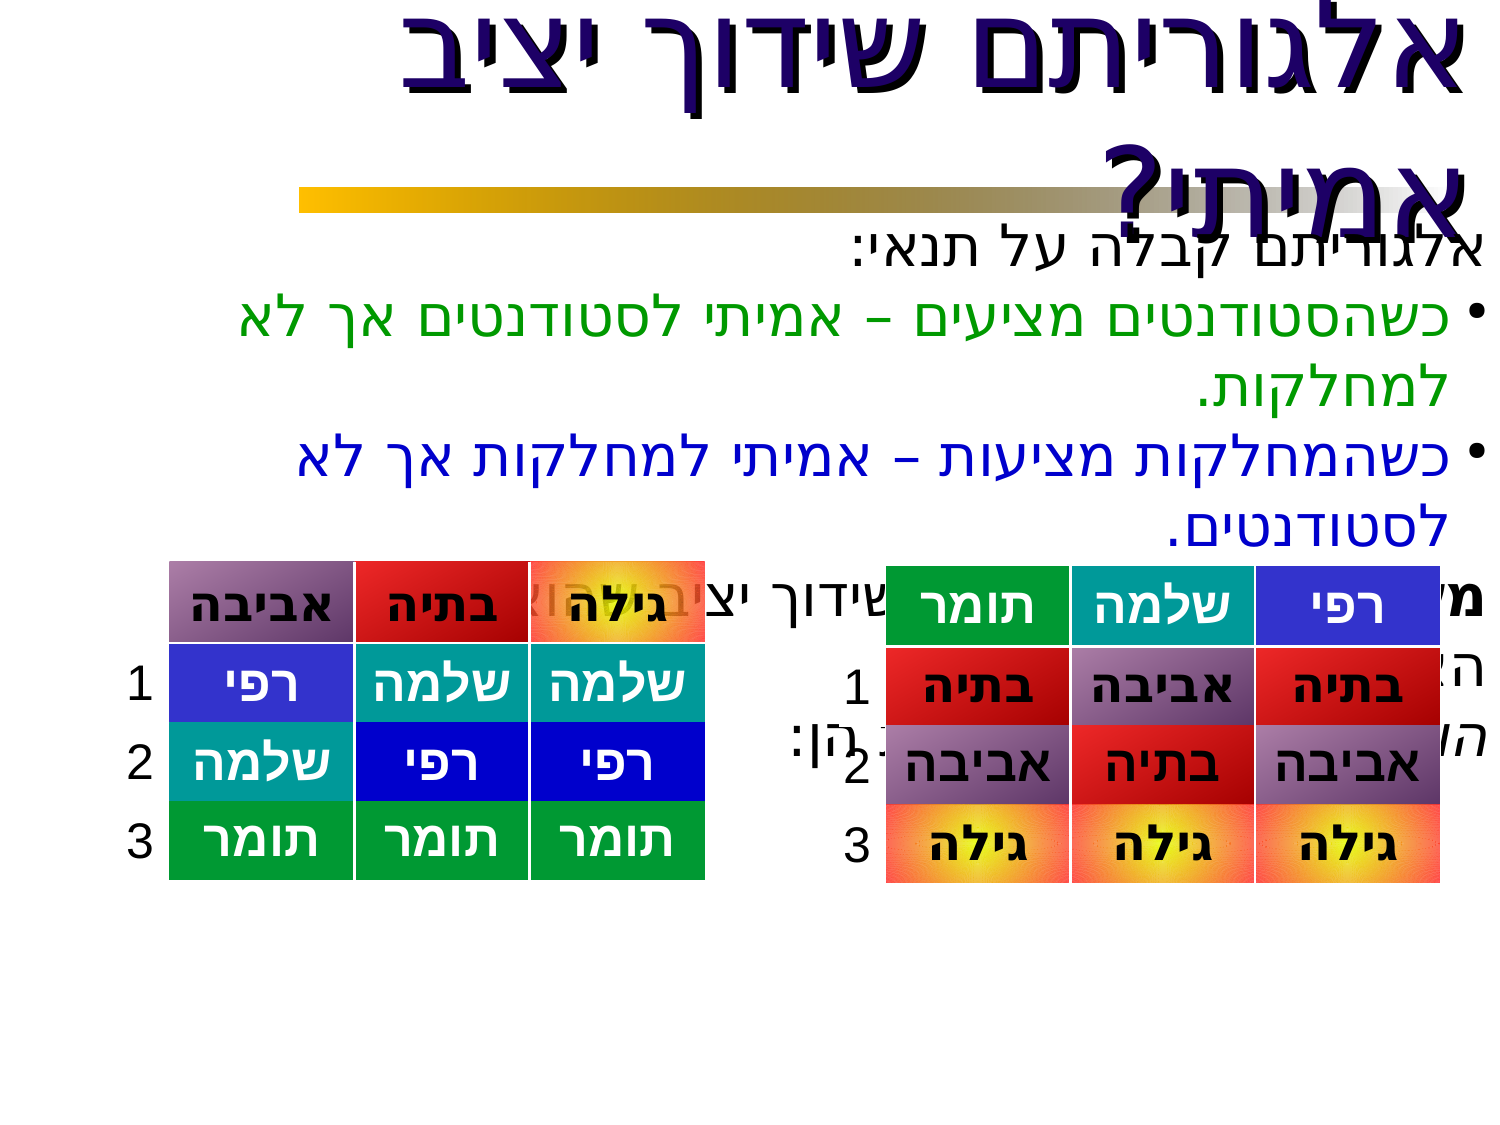

# אלגוריתם שידוך יציב אמיתי?
אלגוריתם קבלה על תנאי:
כשהסטודנטים מציעים – אמיתי לסטודנטים אך לא למחלקות.
כשהמחלקות מציעות – אמיתי למחלקות אך לא לסטודנטים.
משפט. לא קיים אלג' לשידוך יציב שהוא אמיתי לשני הצדדים!
הוכחה. נניח שההעדפות הן:
בכל שידוך יציב, גילה ותומר משודכים. לכן יש 2 שידוכים יציבים.
אם האלג' בוחר ר-ב ש-א, אז אביבה יכולה להרויח מ: ר>ת>ש.
אם האלג' בוחר ר-א ש-ב, אז רפי יכול להרויח מ: ב>ג>א.
| גילה | בתיה | אביבה | |
| --- | --- | --- | --- |
| שלמה | שלמה | רפי | 1 |
| רפי | רפי | שלמה | 2 |
| | | | 3 |
| תומר | תומר | תומר | |
| רפי | שלמה | תומר | |
| --- | --- | --- | --- |
| בתיה | אביבה | בתיה | 1 |
| אביבה | בתיה | אביבה | 2 |
| גילה | גילה | גילה | 3 |